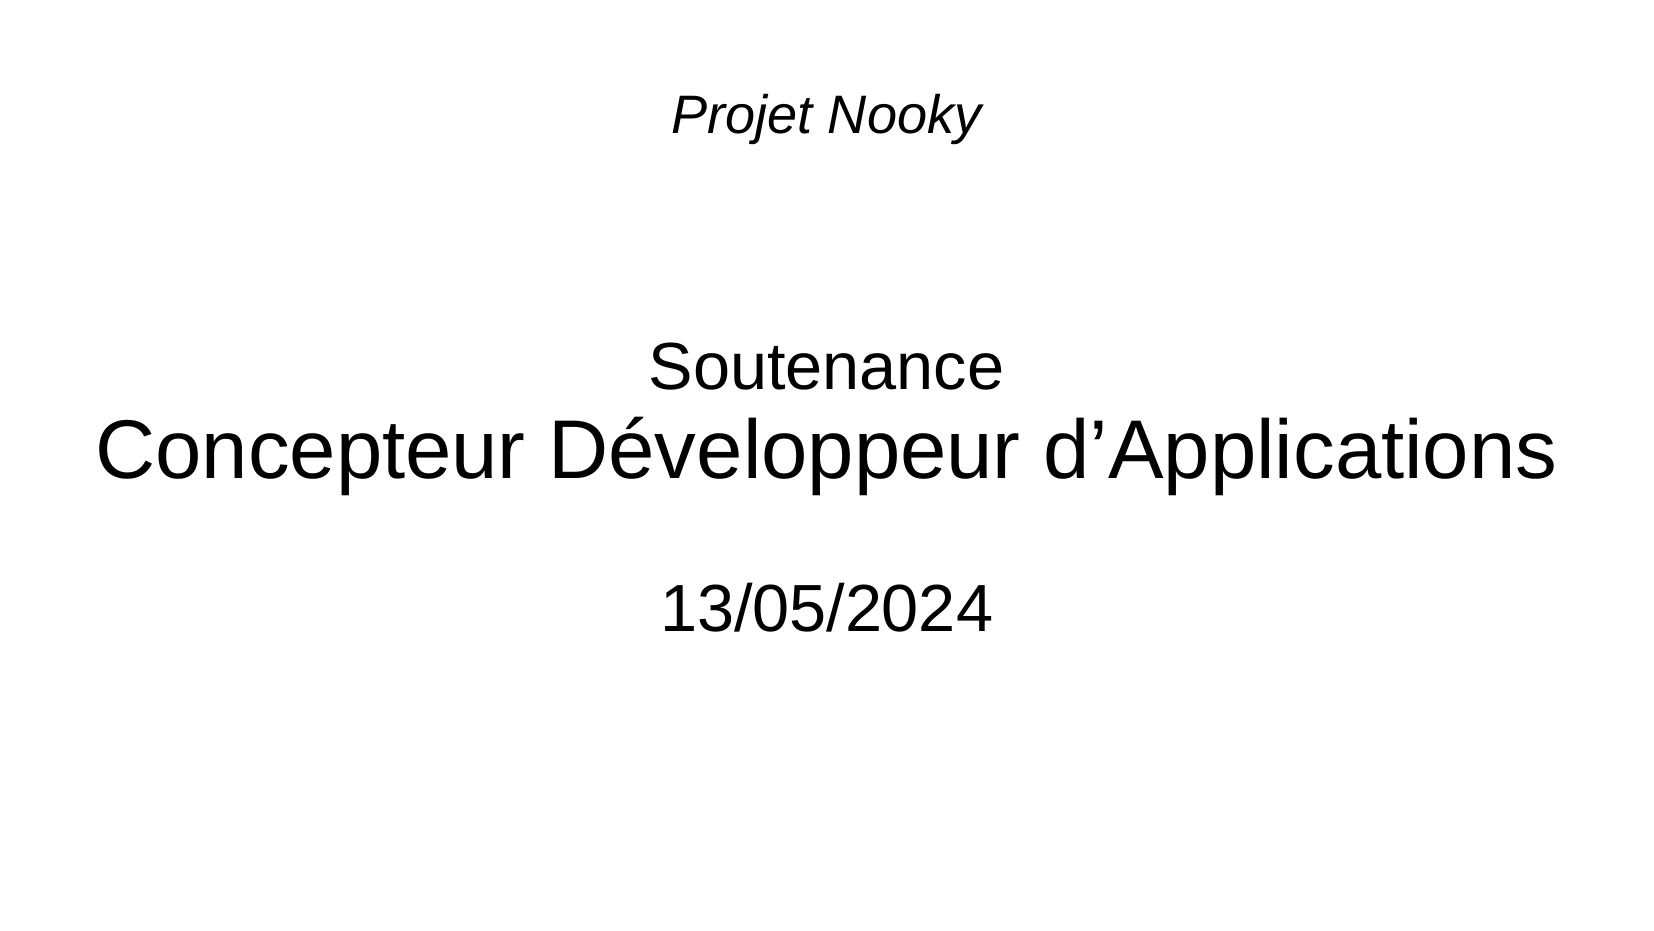

# Projet Nooky
Soutenance
Concepteur Développeur d’Applications
13/05/2024